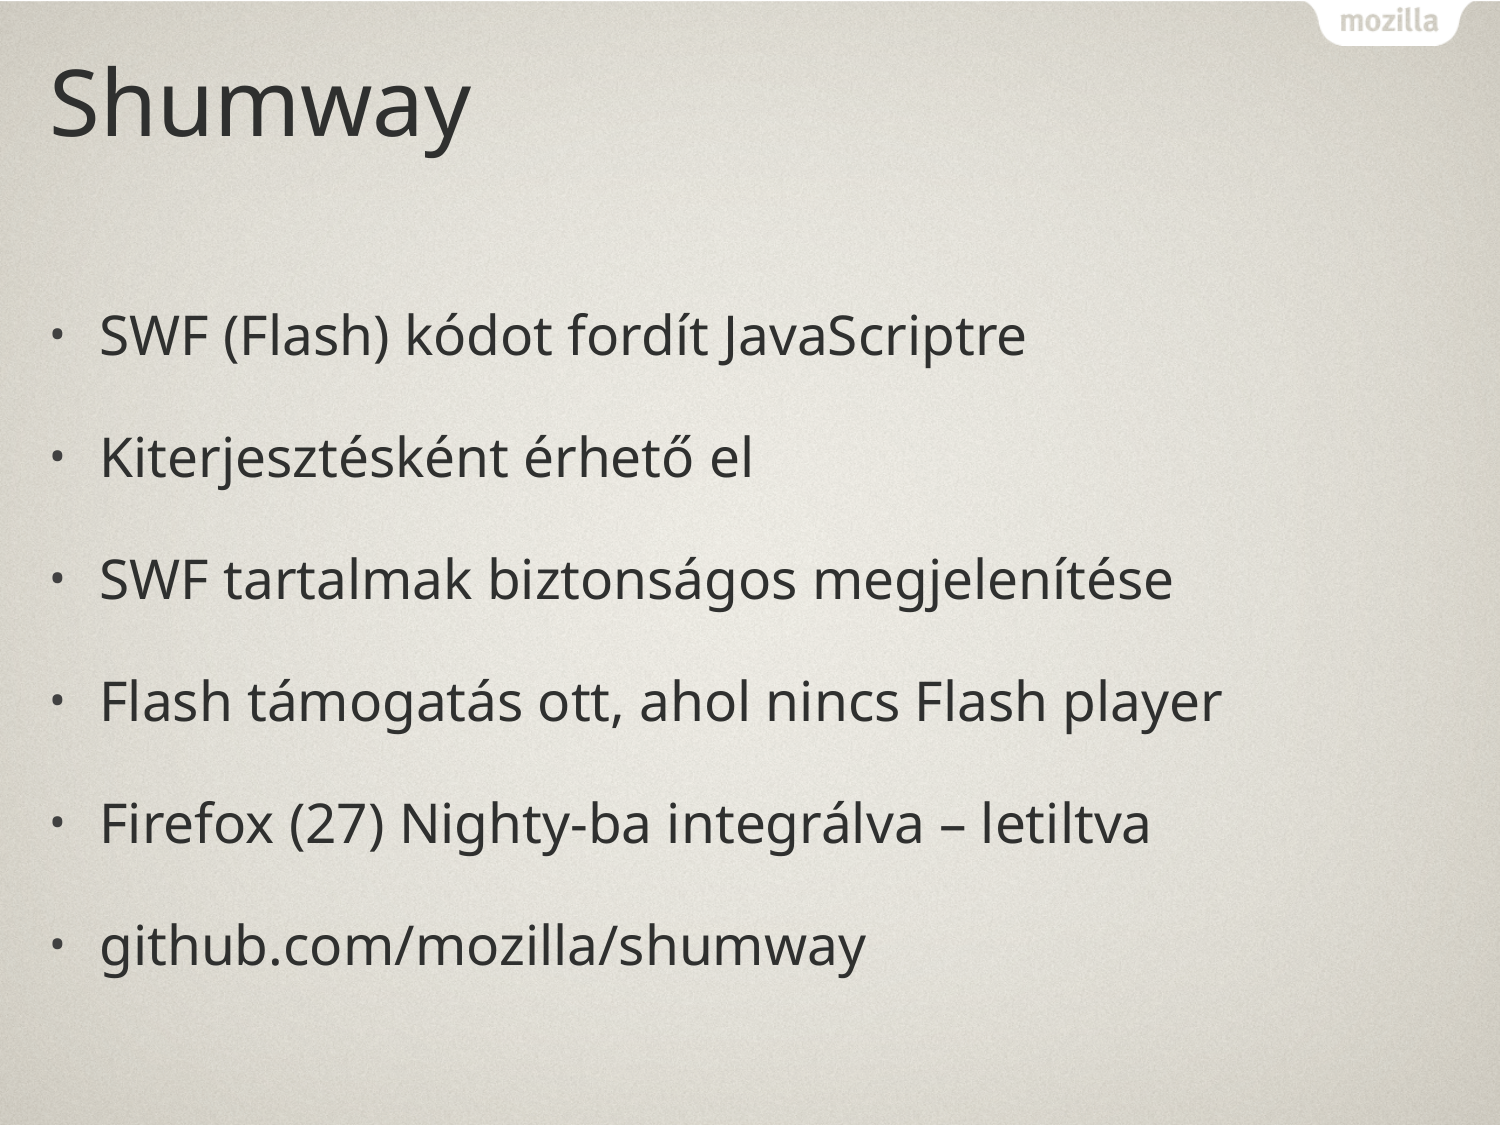

# Shumway
SWF (Flash) kódot fordít JavaScriptre
Kiterjesztésként érhető el
SWF tartalmak biztonságos megjelenítése
Flash támogatás ott, ahol nincs Flash player
Firefox (27) Nighty-ba integrálva – letiltva
github.com/mozilla/shumway